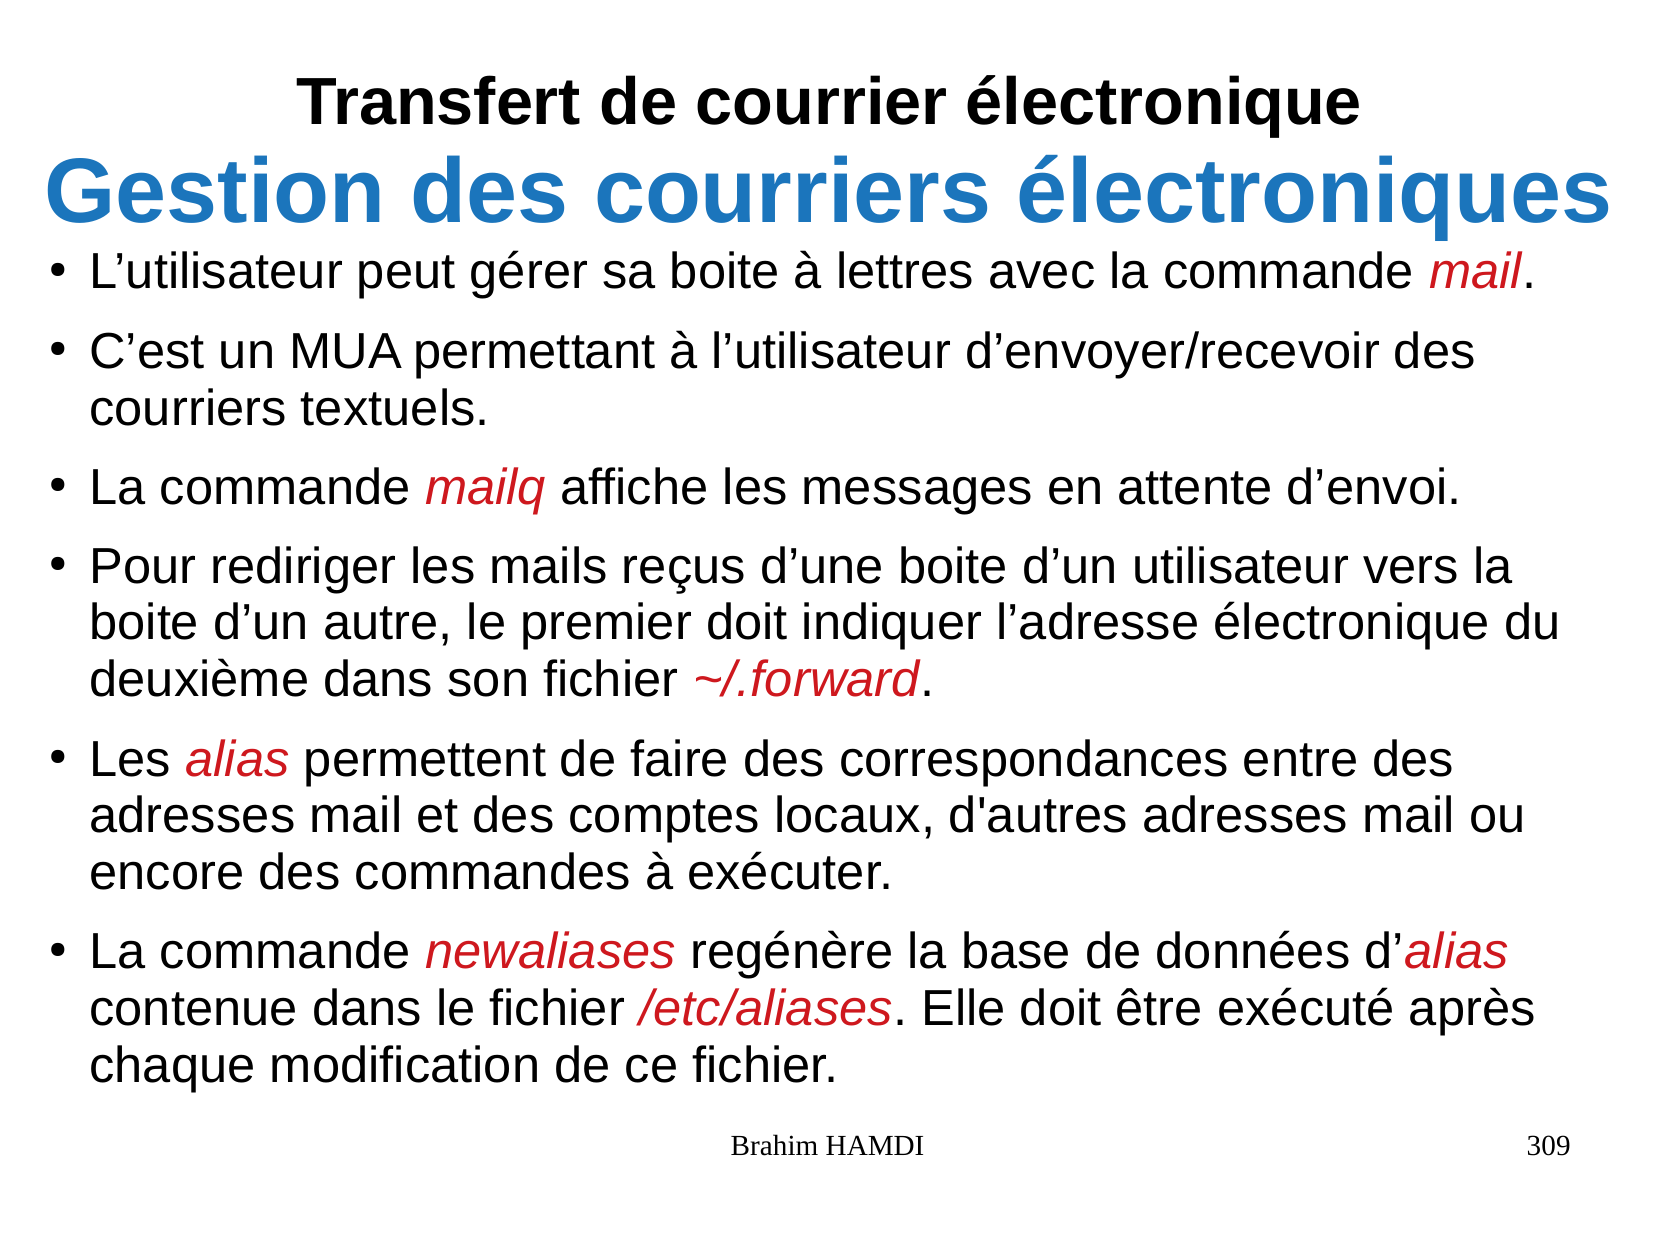

# Transfert de courrier électronique Gestion des courriers électroniques
L’utilisateur peut gérer sa boite à lettres avec la commande mail.
C’est un MUA permettant à l’utilisateur d’envoyer/recevoir des courriers textuels.
La commande mailq affiche les messages en attente d’envoi.
Pour rediriger les mails reçus d’une boite d’un utilisateur vers la boite d’un autre, le premier doit indiquer l’adresse électronique du deuxième dans son fichier ~/.forward.
Les alias permettent de faire des correspondances entre des adresses mail et des comptes locaux, d'autres adresses mail ou encore des commandes à exécuter.
La commande newaliases regénère la base de données d’alias contenue dans le fichier /etc/aliases. Elle doit être exécuté après chaque modification de ce fichier.
Brahim HAMDI
309